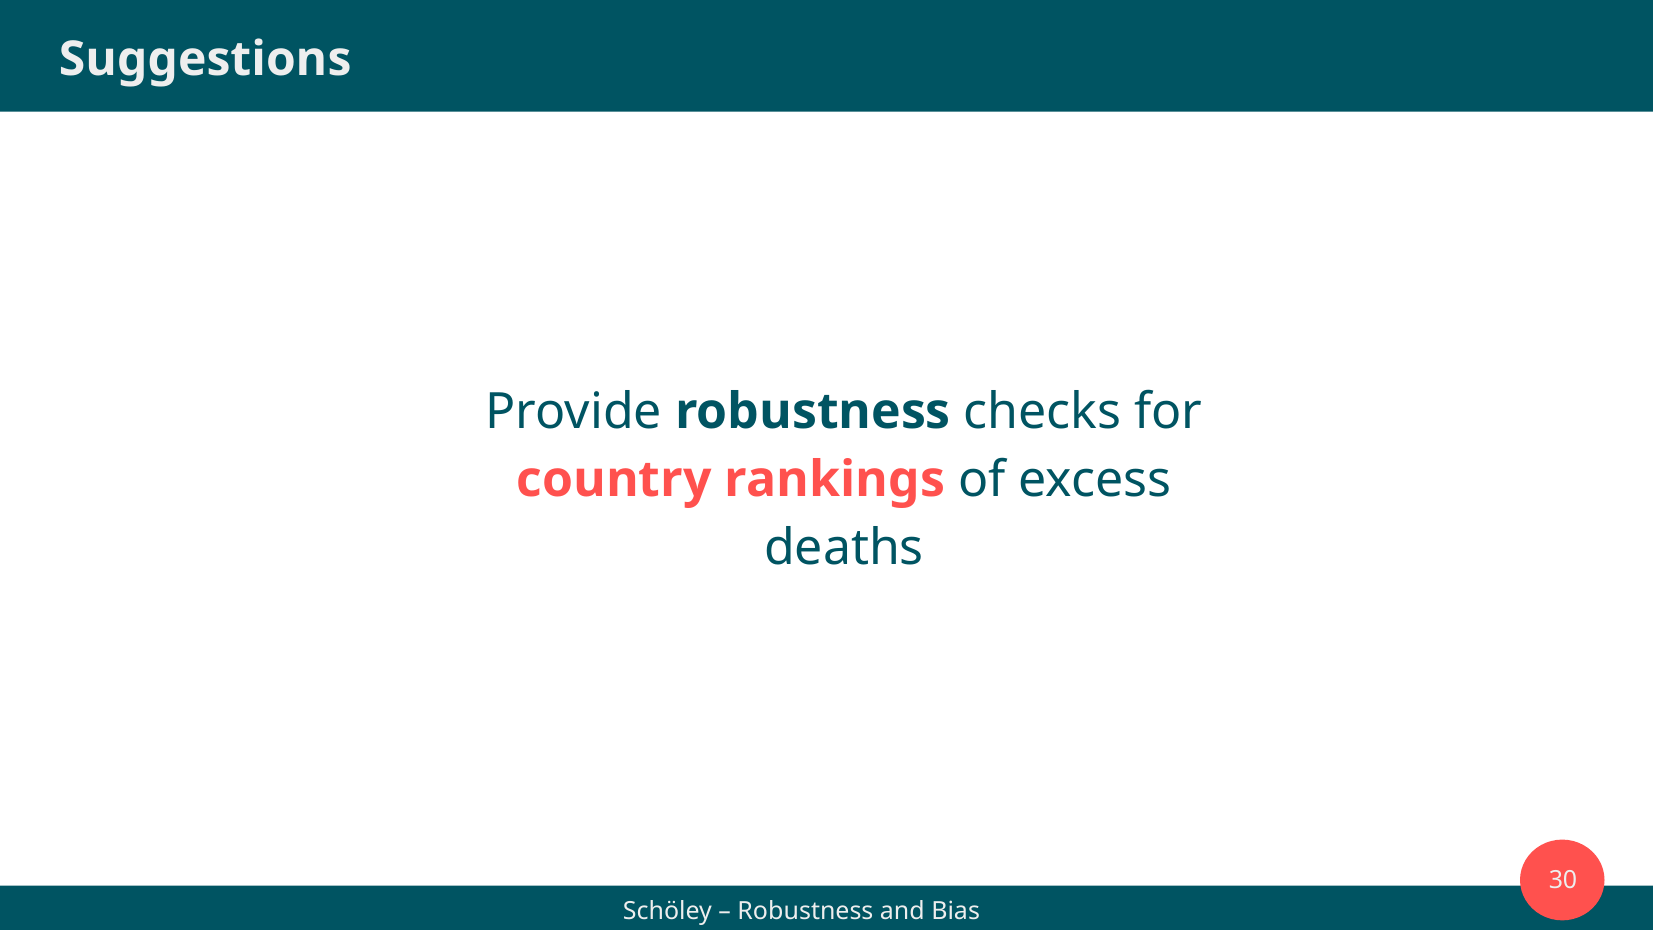

# Suggestions
Provide robustness checks for country rankings of excess deaths
30
Schöley – Robustness and Bias